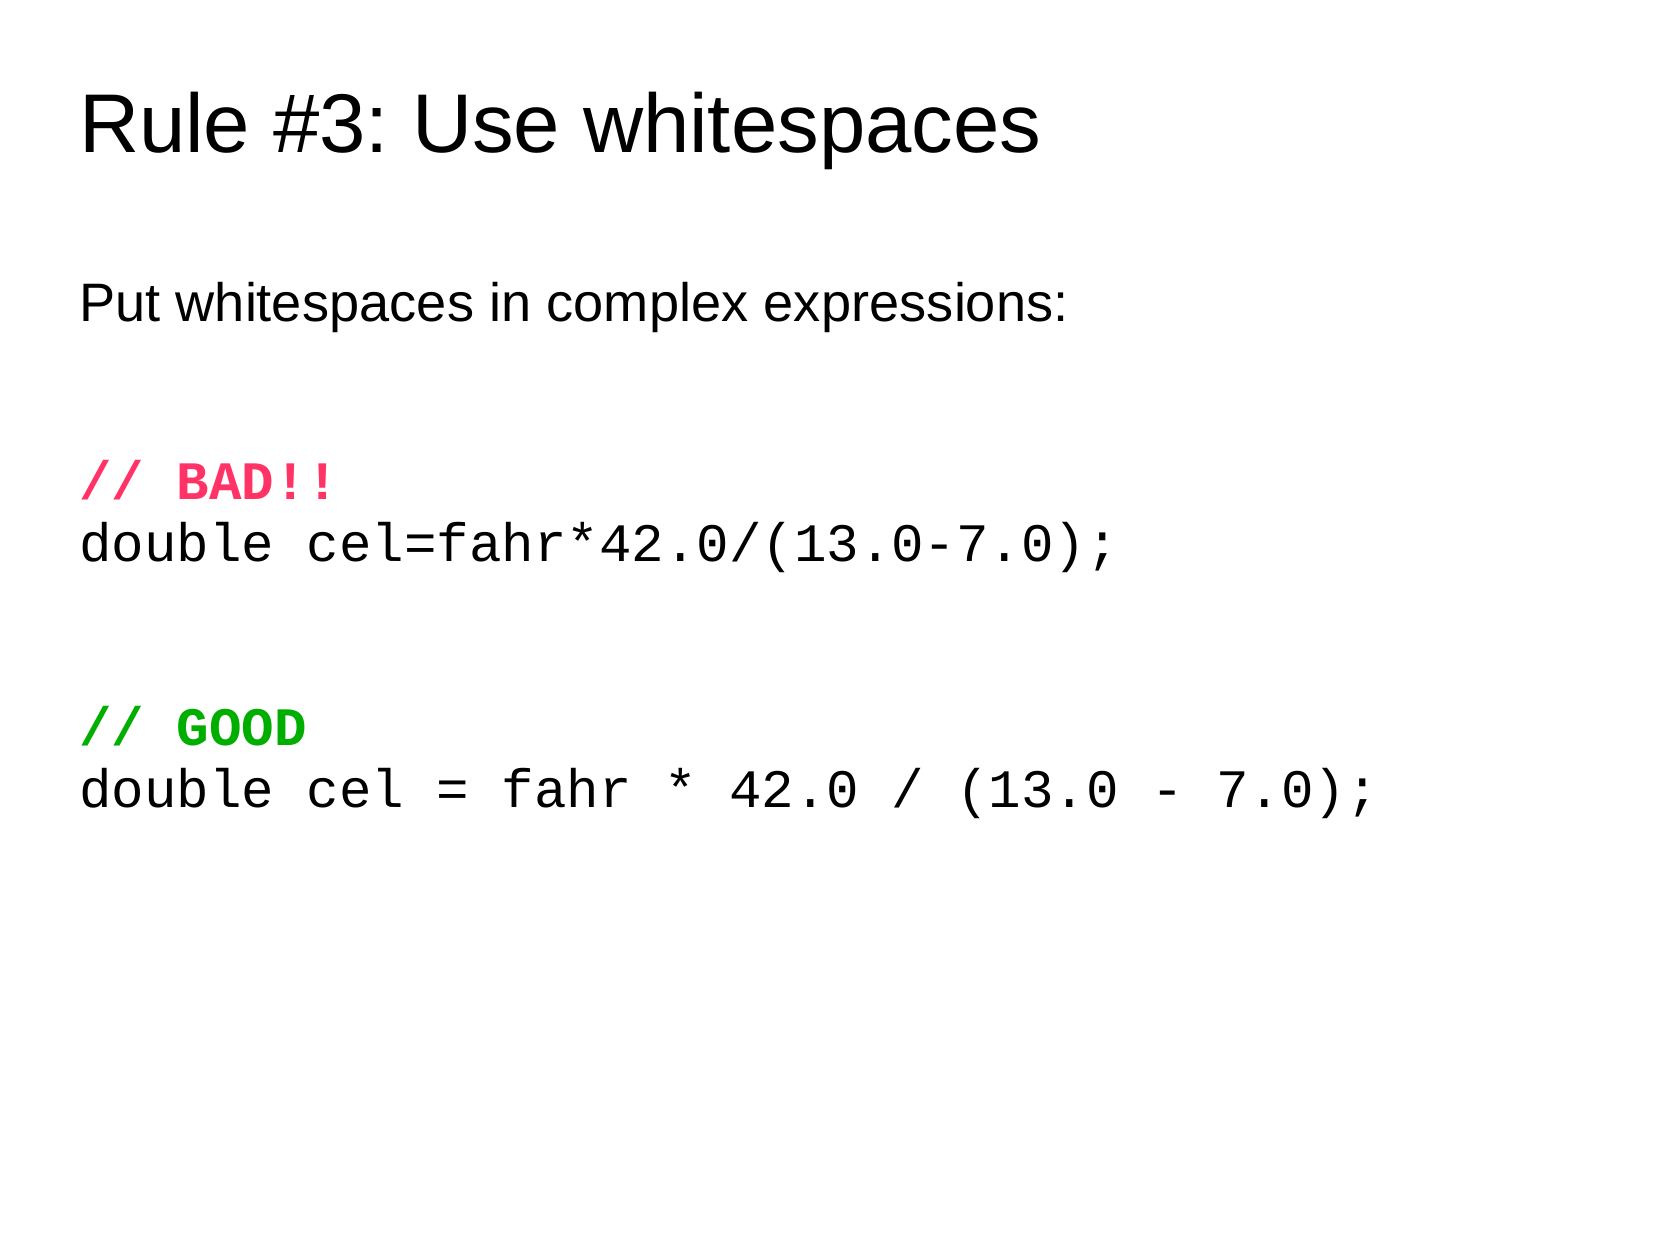

Rule #3: Use whitespaces
Put whitespaces in complex expressions:
// BAD!!
double cel=fahr*42.0/(13.0-7.0);
// GOOD
double cel = fahr * 42.0 / (13.0 - 7.0);